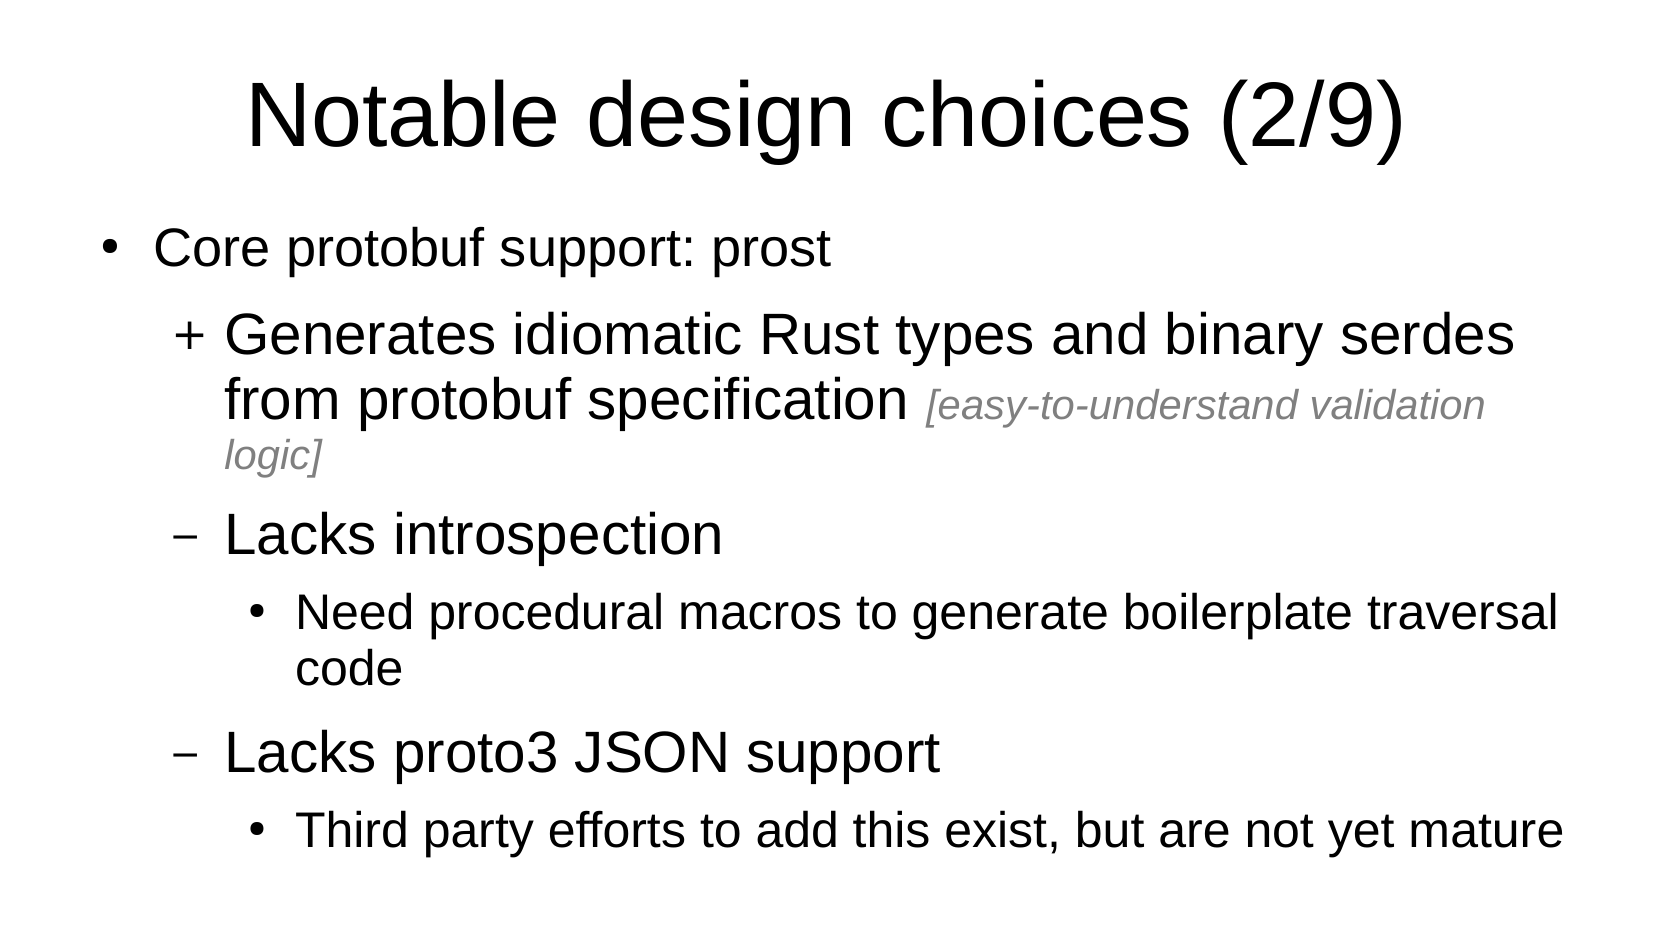

# Notable design choices (2/9)
Core protobuf support: prost
Generates idiomatic Rust types and binary serdes from protobuf specification [easy-to-understand validation logic]
Lacks introspection
Need procedural macros to generate boilerplate traversal code
Lacks proto3 JSON support
Third party efforts to add this exist, but are not yet mature